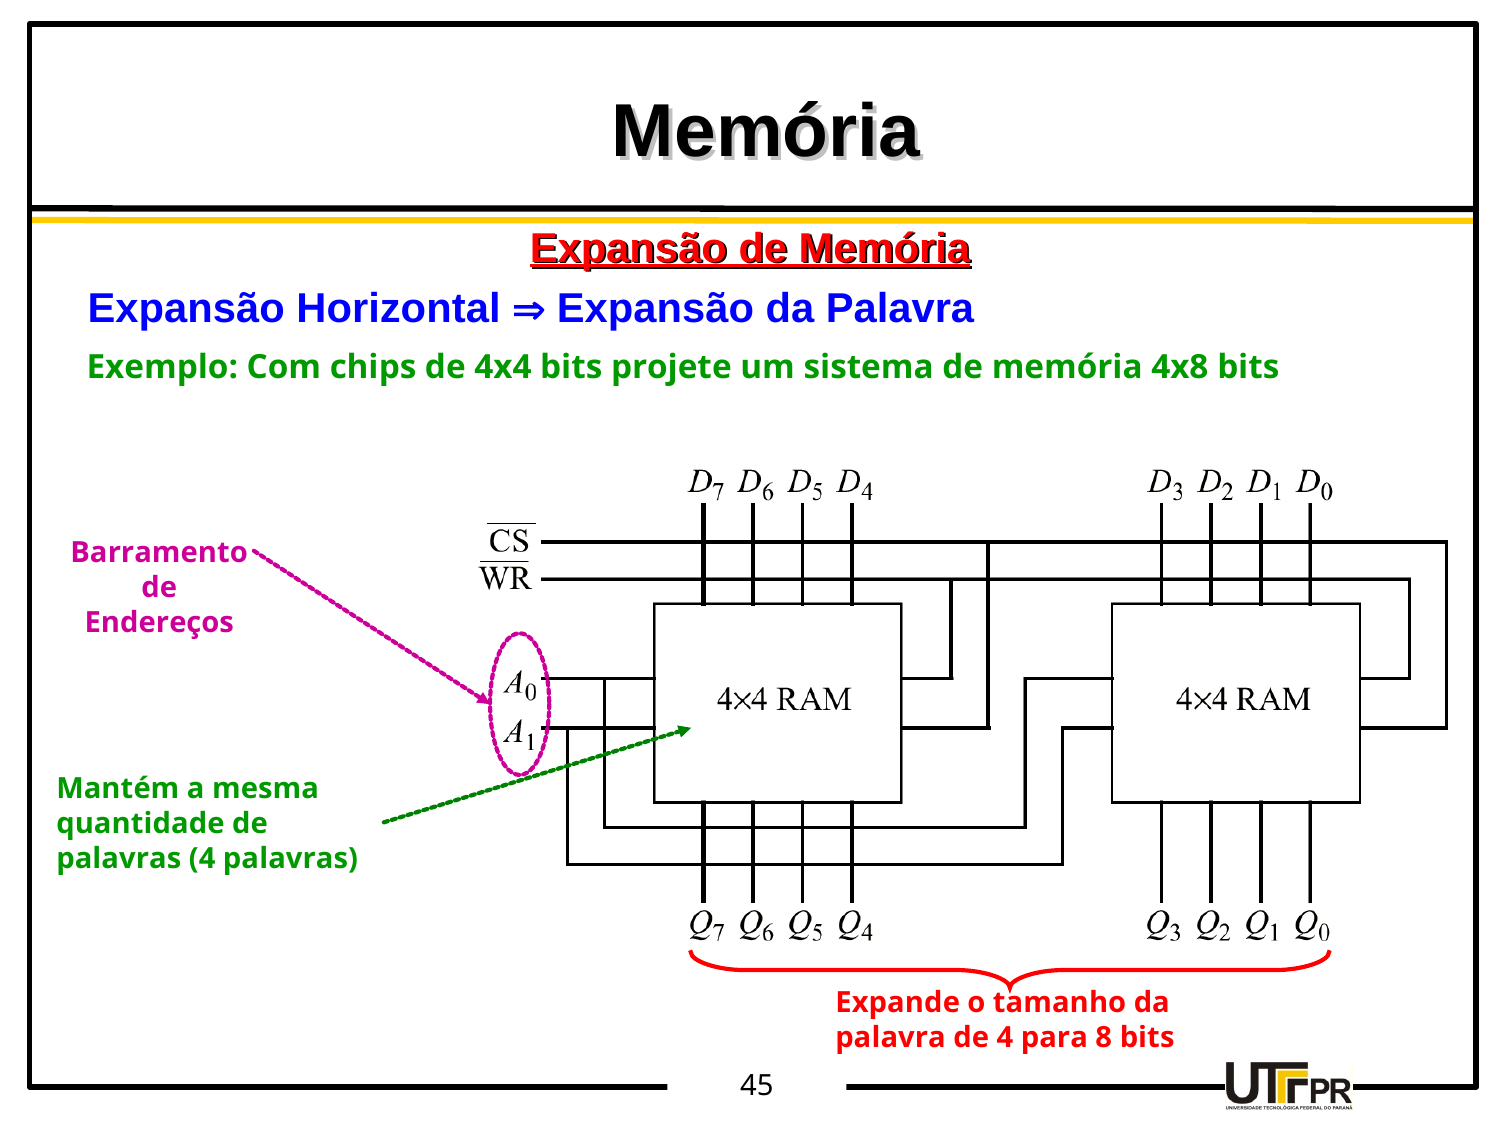

Memória
# Expansão de Memória
Expansão Horizontal  Expansão da Palavra
Exemplo: Com chips de 4x4 bits projete um sistema de memória 4x8 bits
Barramento de Endereços
Mantém a mesma quantidade de palavras (4 palavras)
Expande o tamanho da palavra de 4 para 8 bits